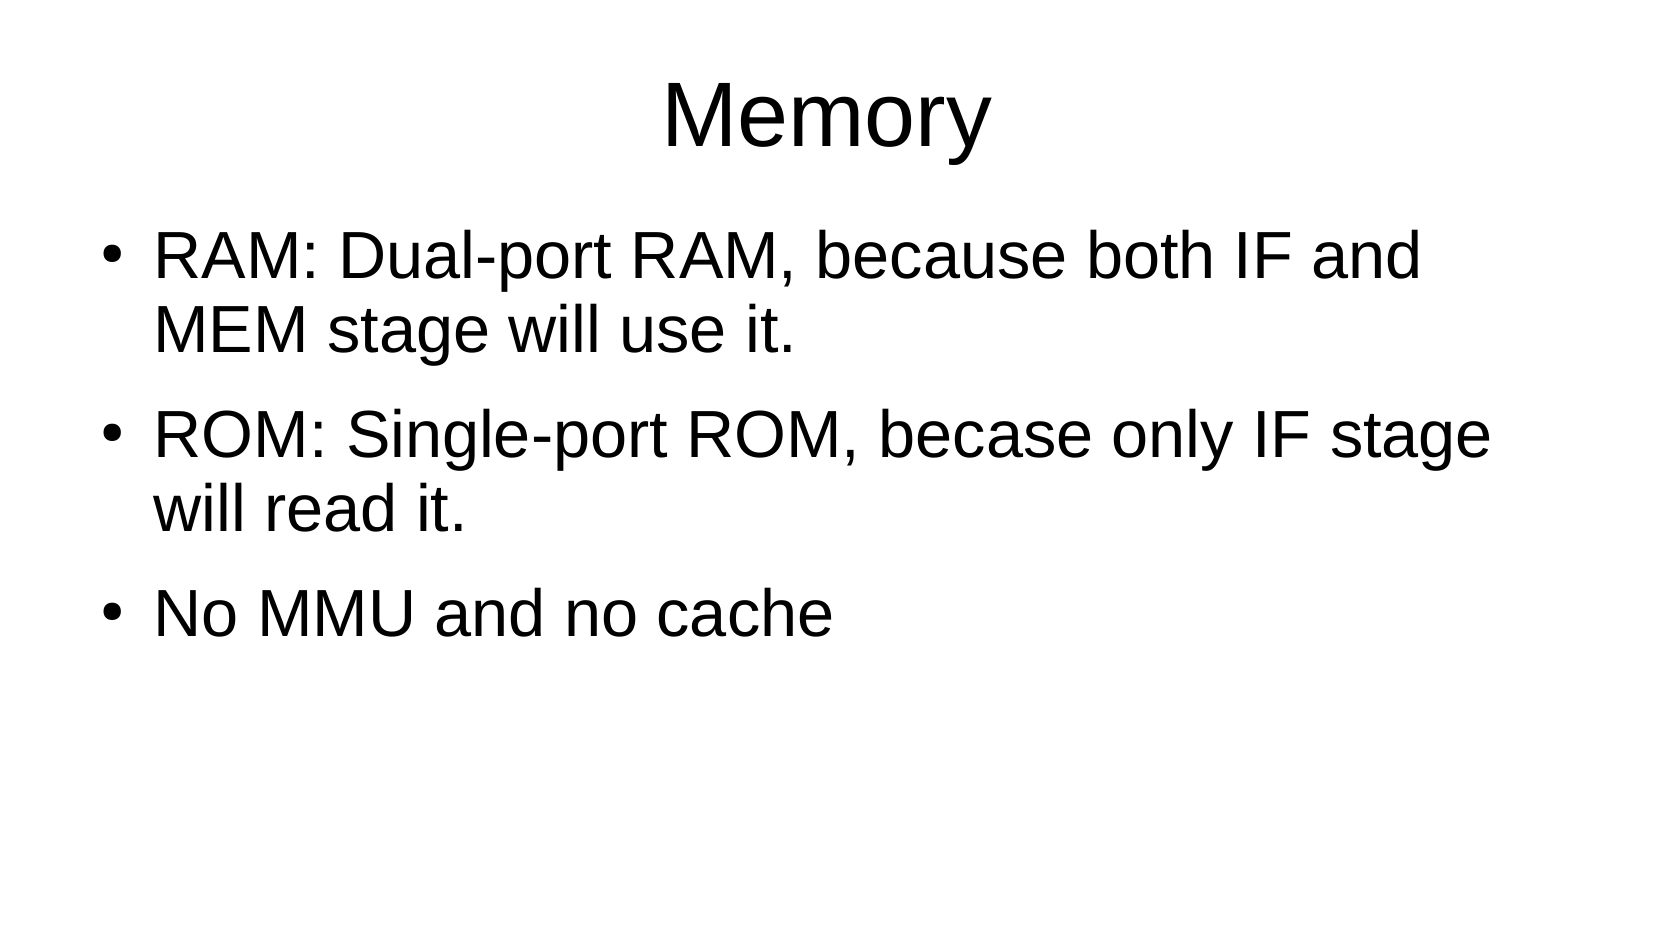

# Memory
RAM: Dual-port RAM, because both IF and MEM stage will use it.
ROM: Single-port ROM, becase only IF stage will read it.
No MMU and no cache